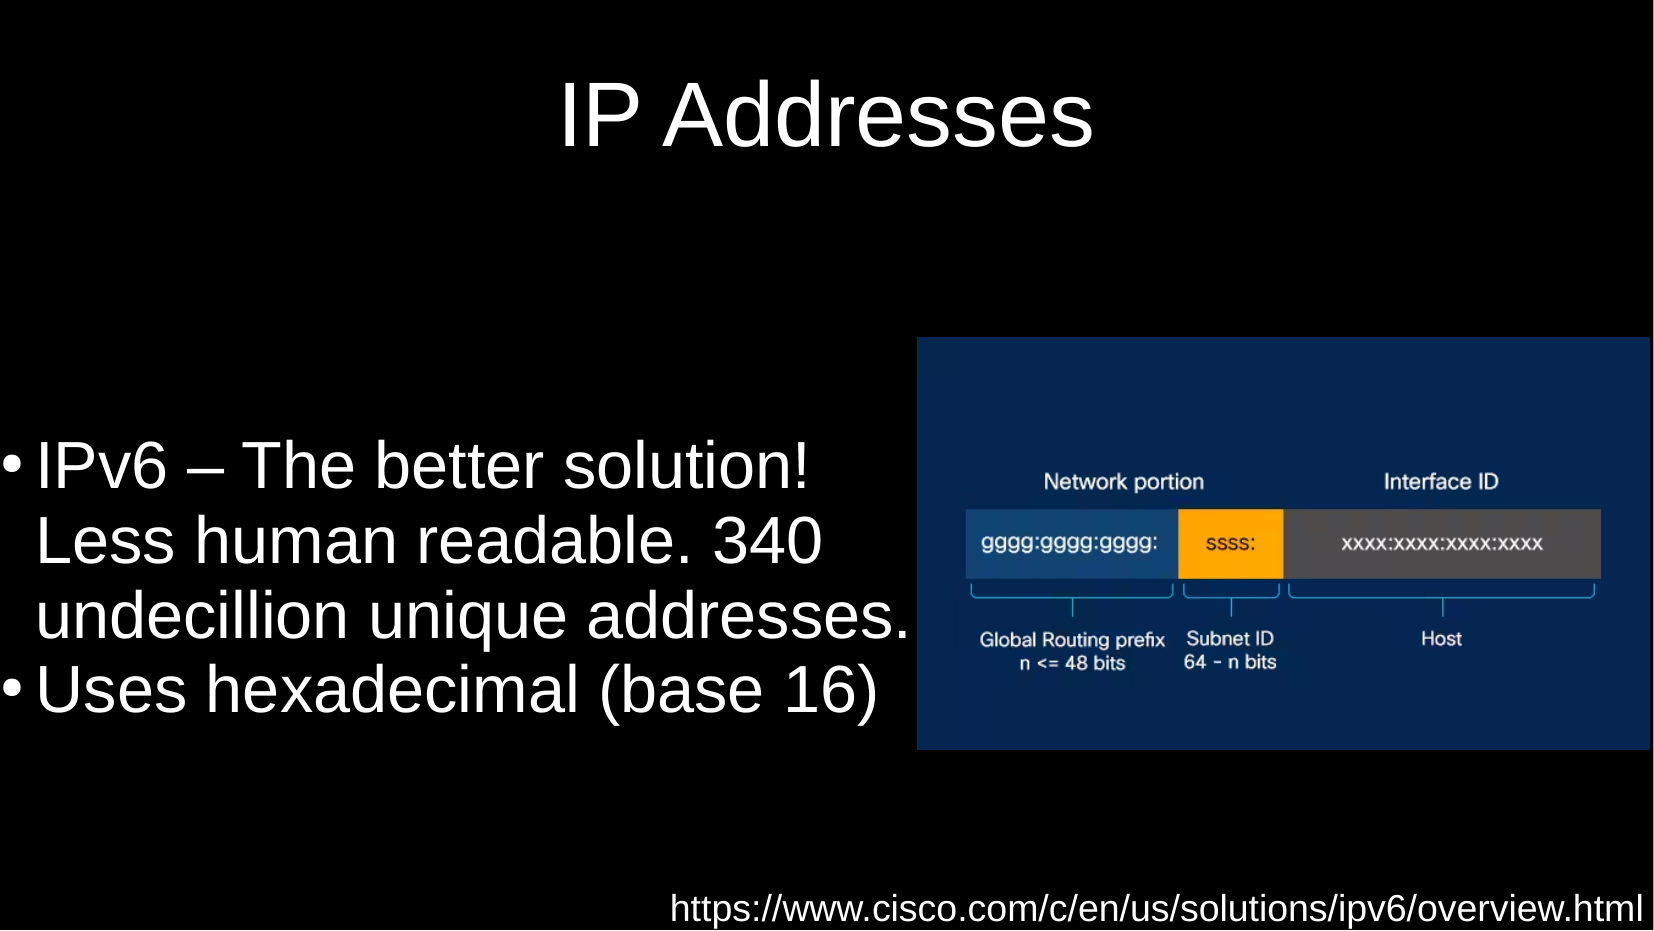

# IP Addresses
IPv6 – The better solution! Less human readable. 340 undecillion unique addresses.
Uses hexadecimal (base 16)
https://www.cisco.com/c/en/us/solutions/ipv6/overview.html